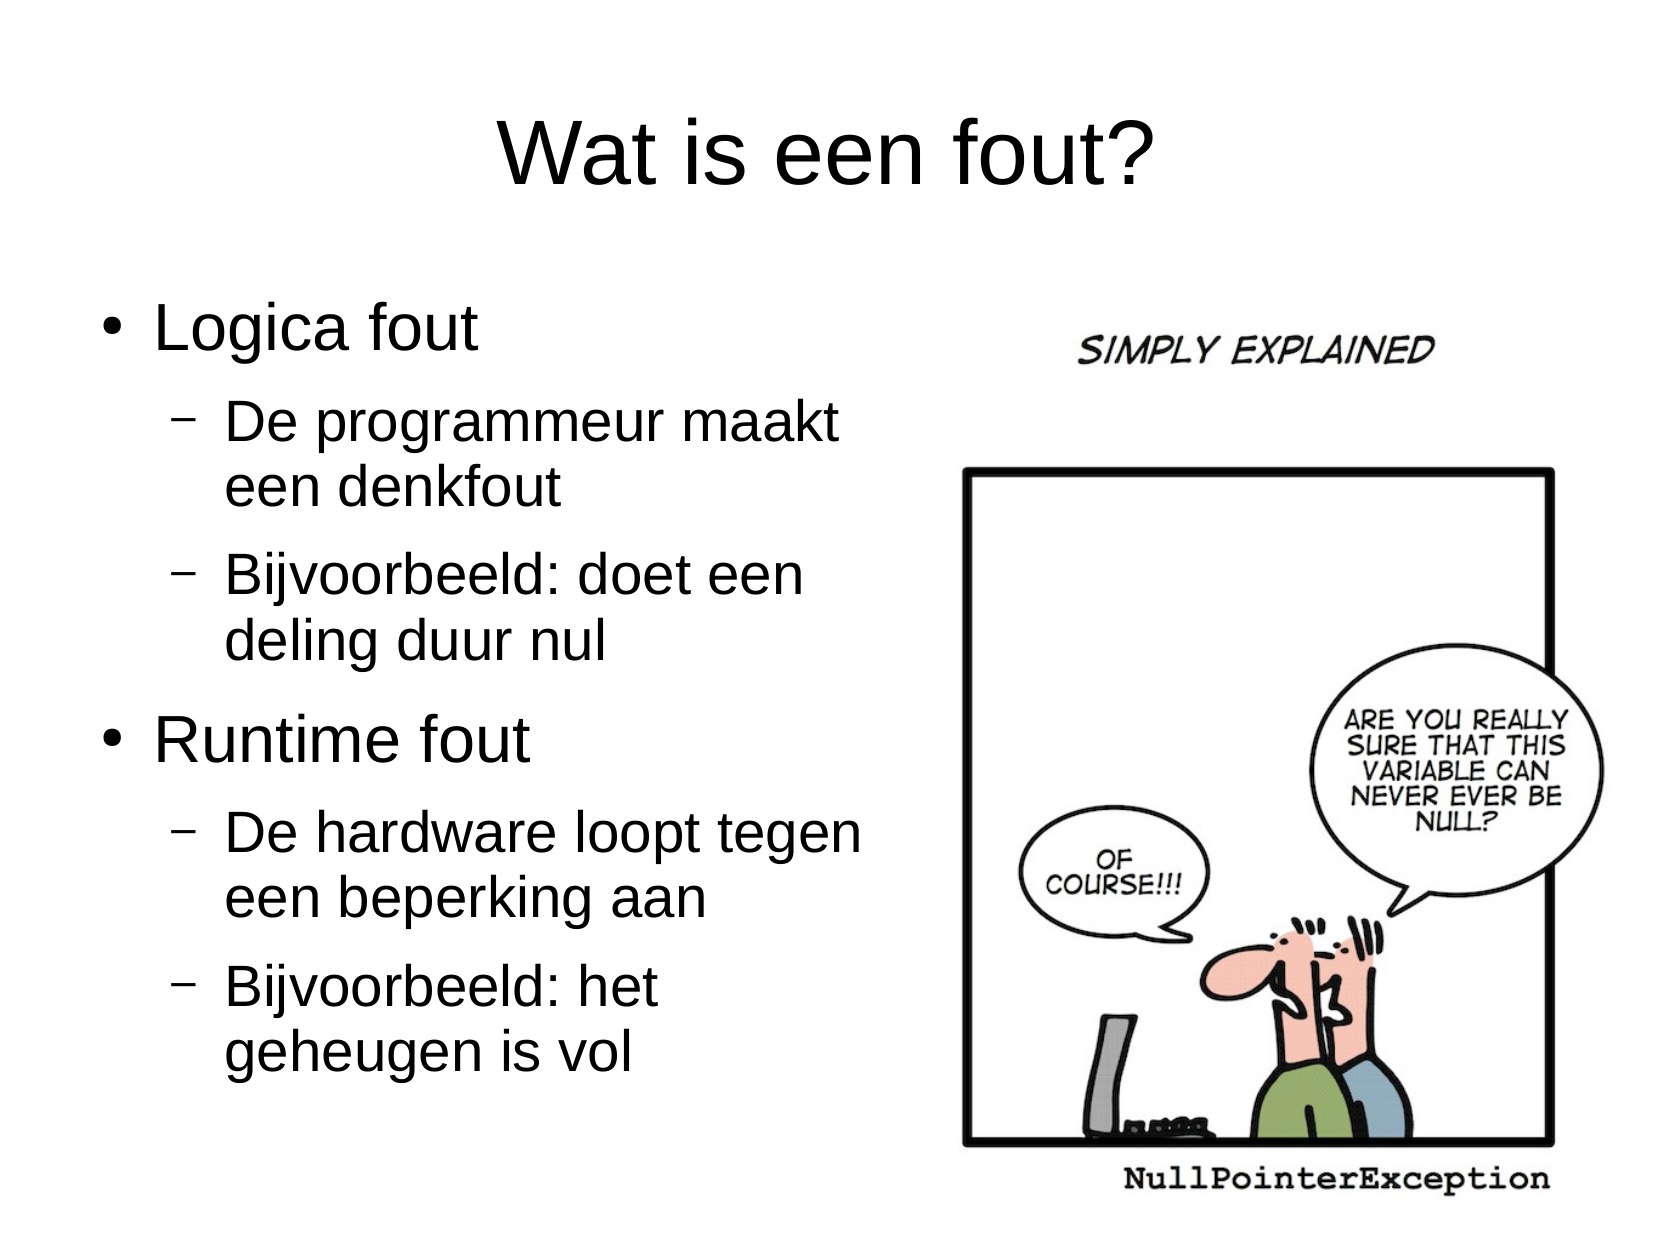

# Wat is een fout?
Logica fout
De programmeur maakt een denkfout
Bijvoorbeeld: doet een deling duur nul
Runtime fout
De hardware loopt tegen een beperking aan
Bijvoorbeeld: het geheugen is vol